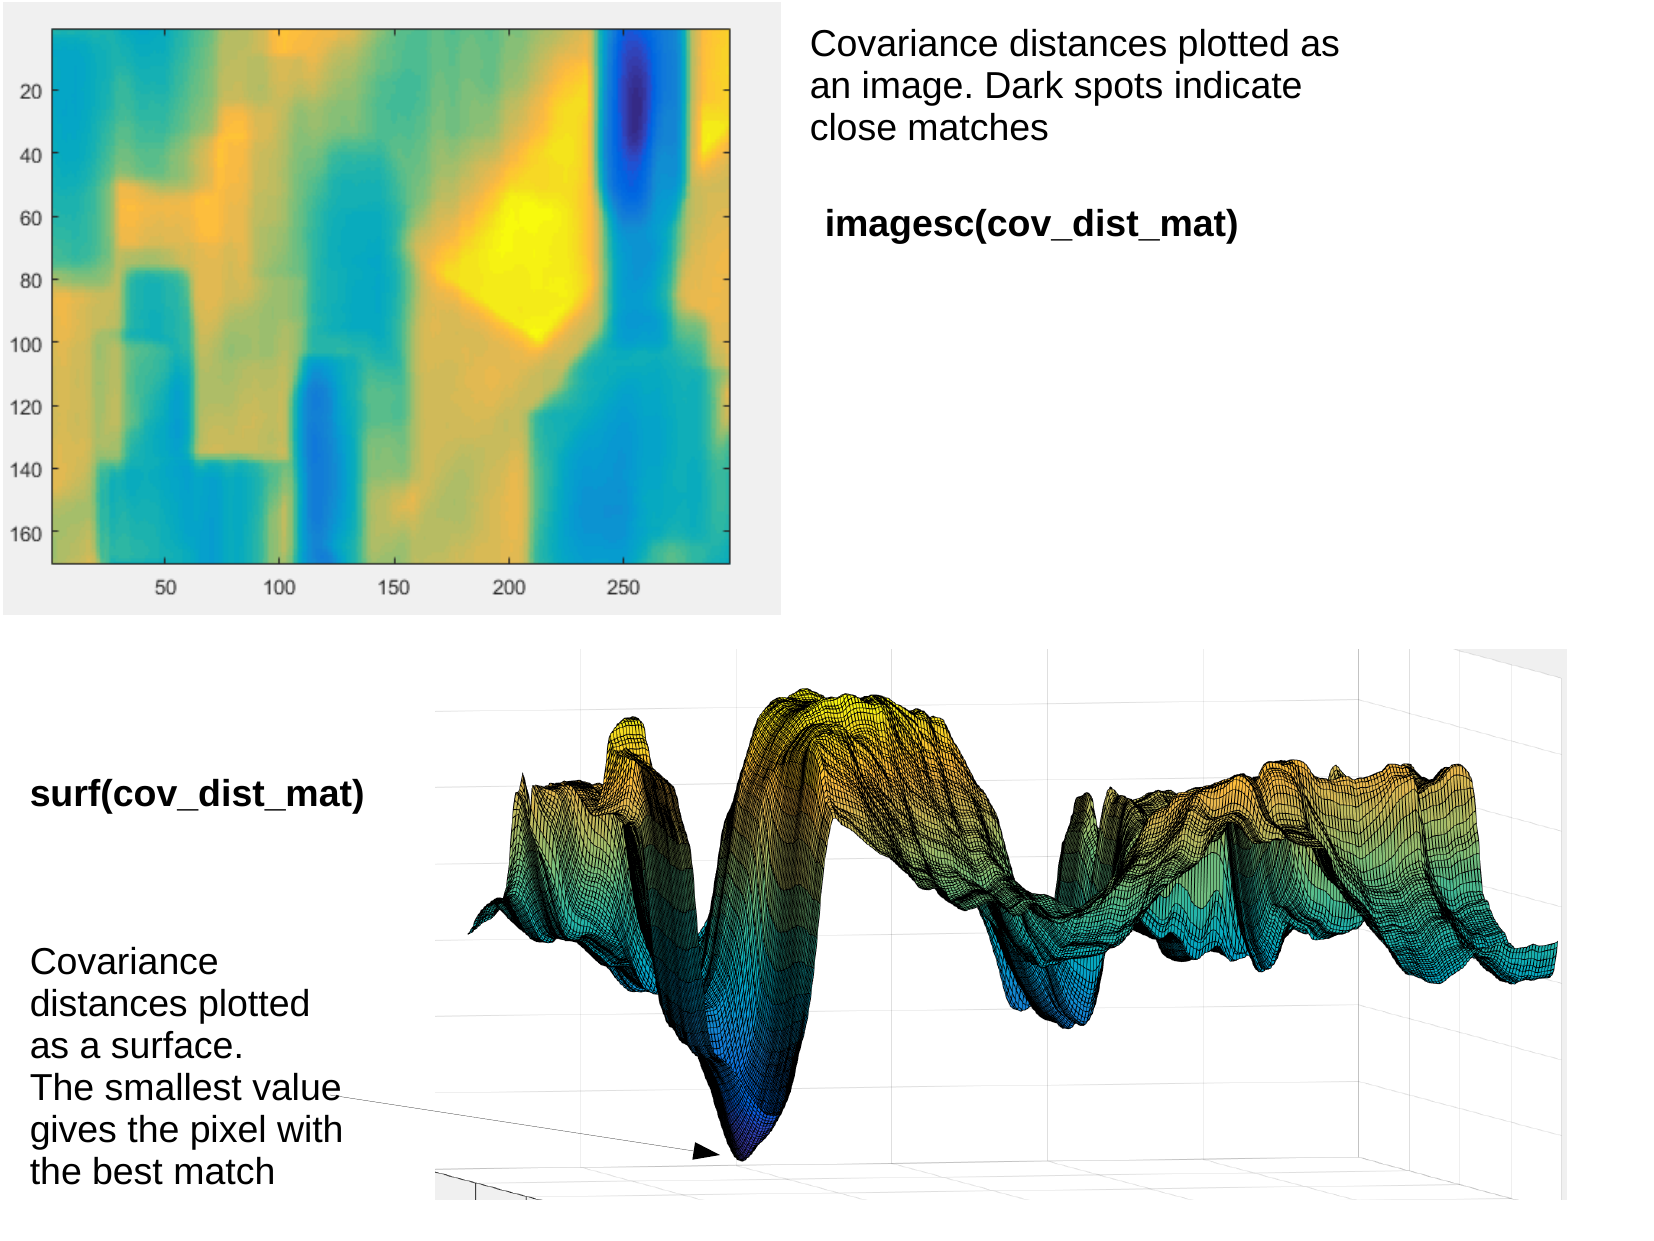

Covariance distances plotted as an image. Dark spots indicate close matches
imagesc(cov_dist_mat)
surf(cov_dist_mat)
Covariance distances plotted as a surface.
The smallest value gives the pixel with the best match